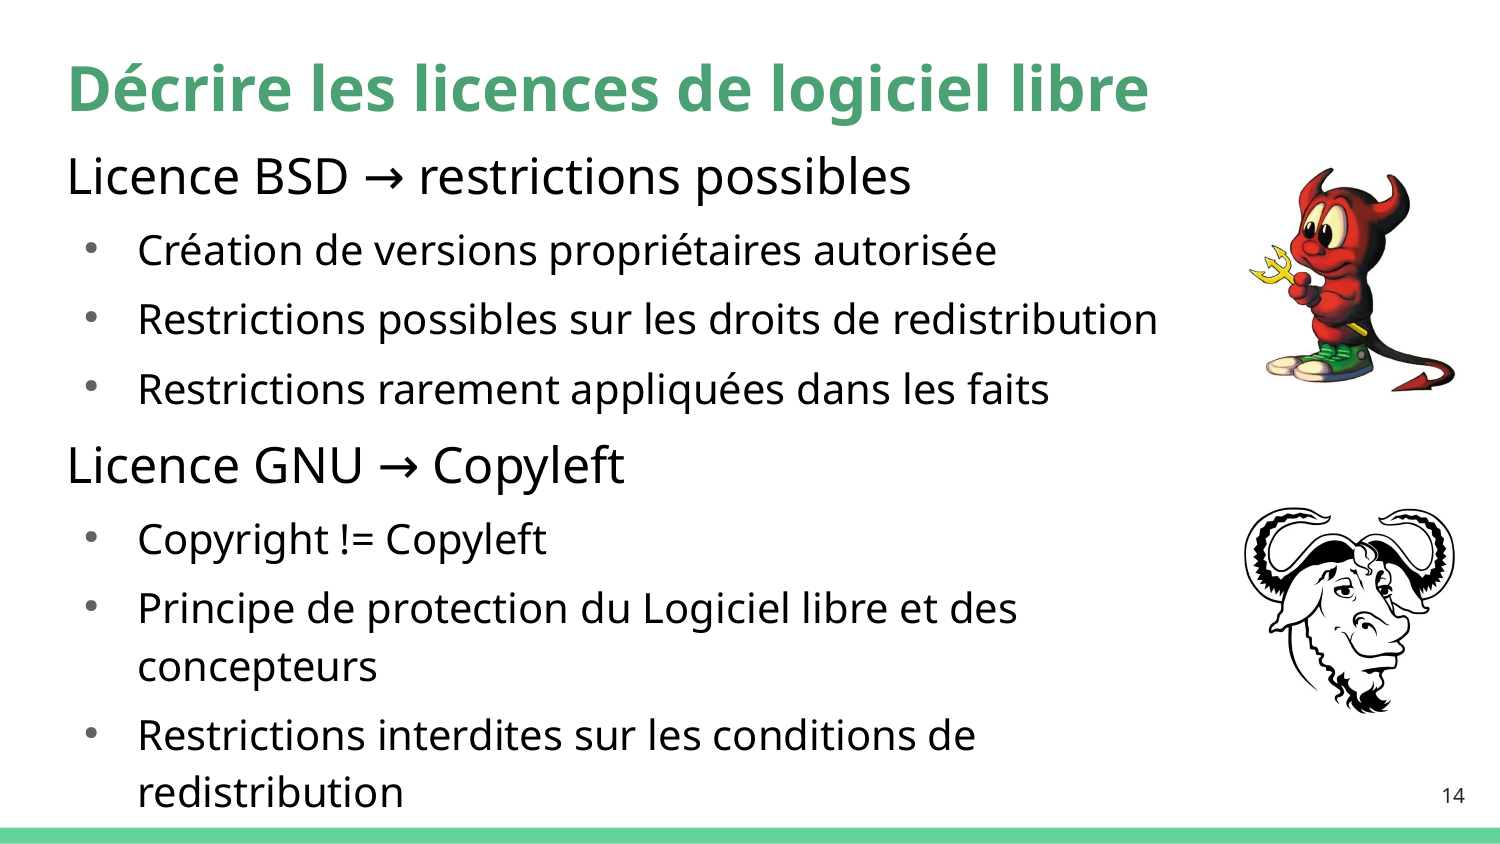

# Décrire les licences de logiciel libre
Licence BSD → restrictions possibles
Création de versions propriétaires autorisée
Restrictions possibles sur les droits de redistribution
Restrictions rarement appliquées dans les faits
Licence GNU → Copyleft
Copyright != Copyleft
Principe de protection du Logiciel libre et des concepteurs
Restrictions interdites sur les conditions de redistribution